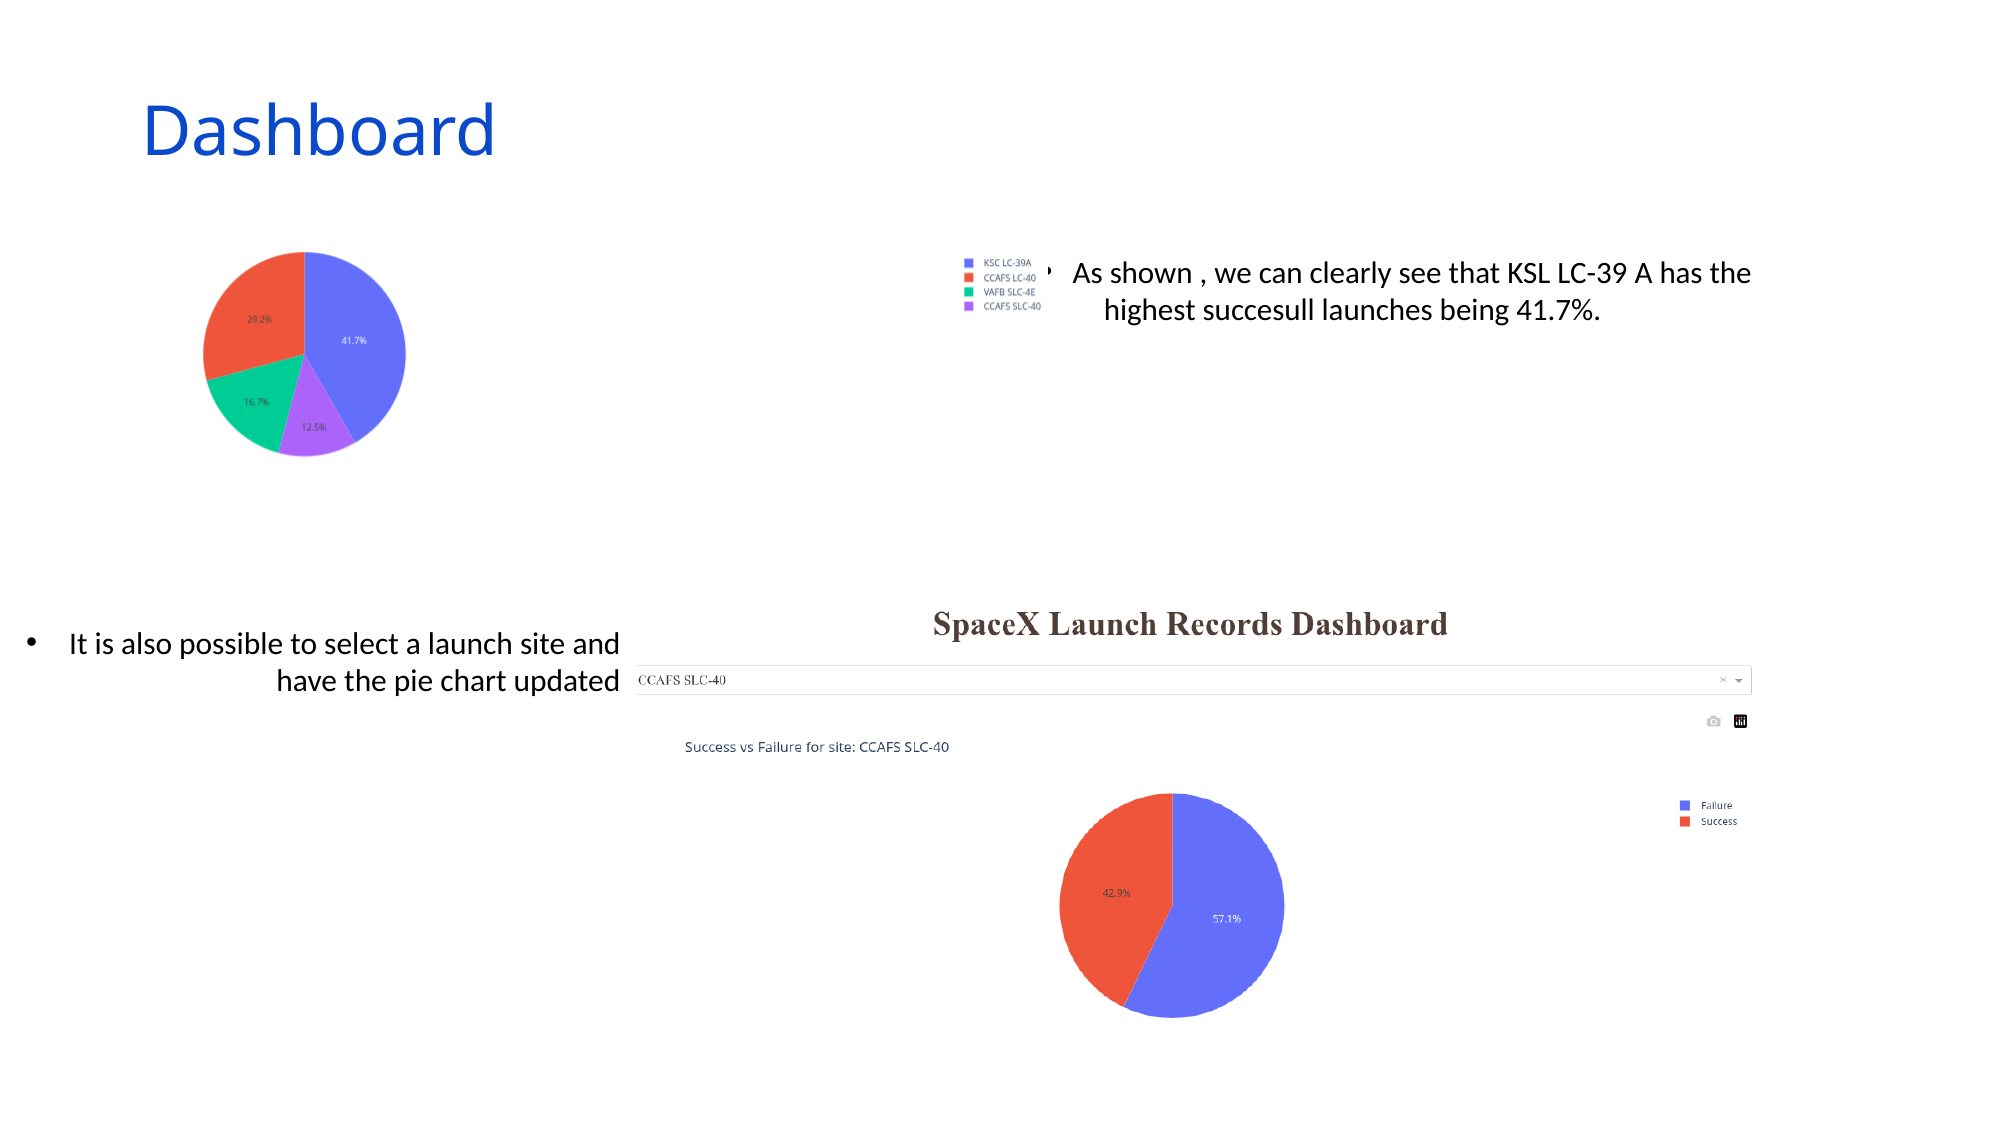

Dashboard
# As shown , we can clearly see that KSL LC-39 A has the highest succesull launches being 41.7%.
It is also possible to select a launch site and have the pie chart updated